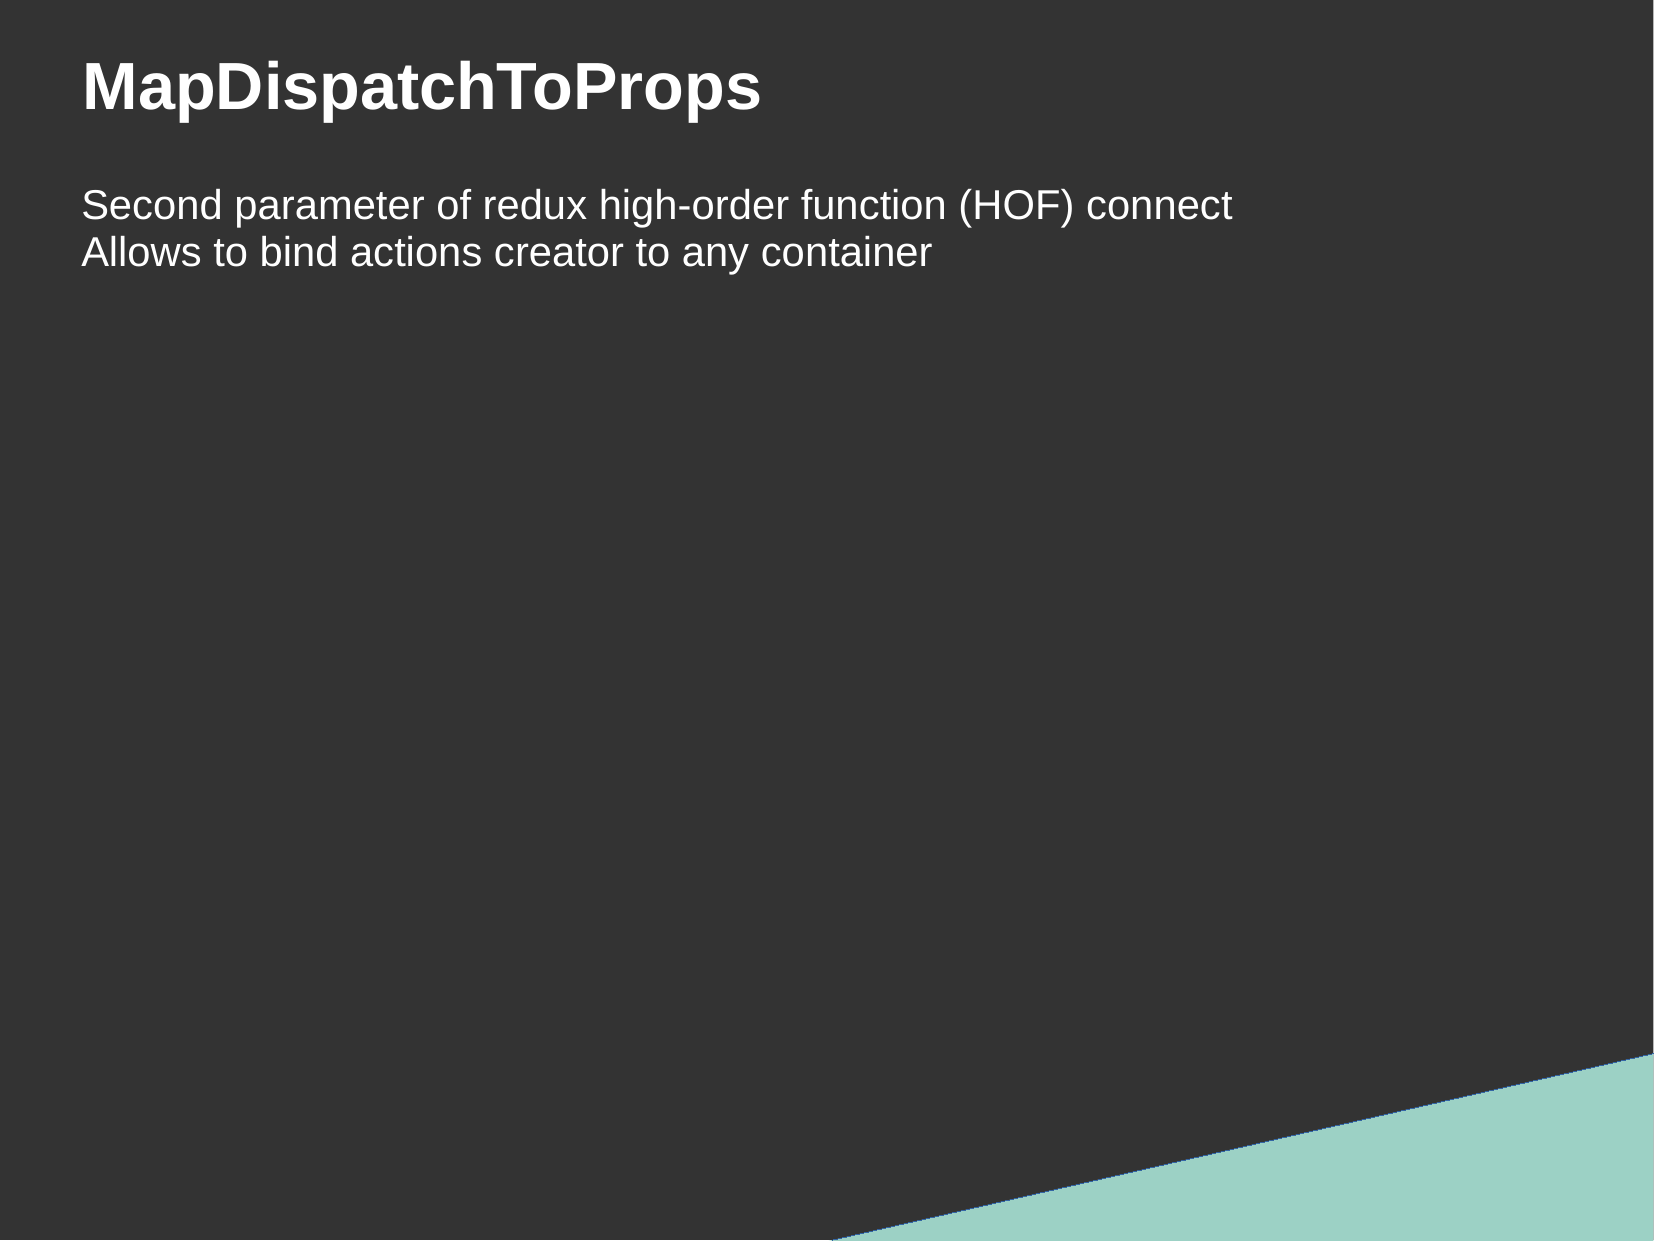

# MapDispatchToProps
Second parameter of redux high-order function (HOF) connect
Allows to bind actions creator to any container